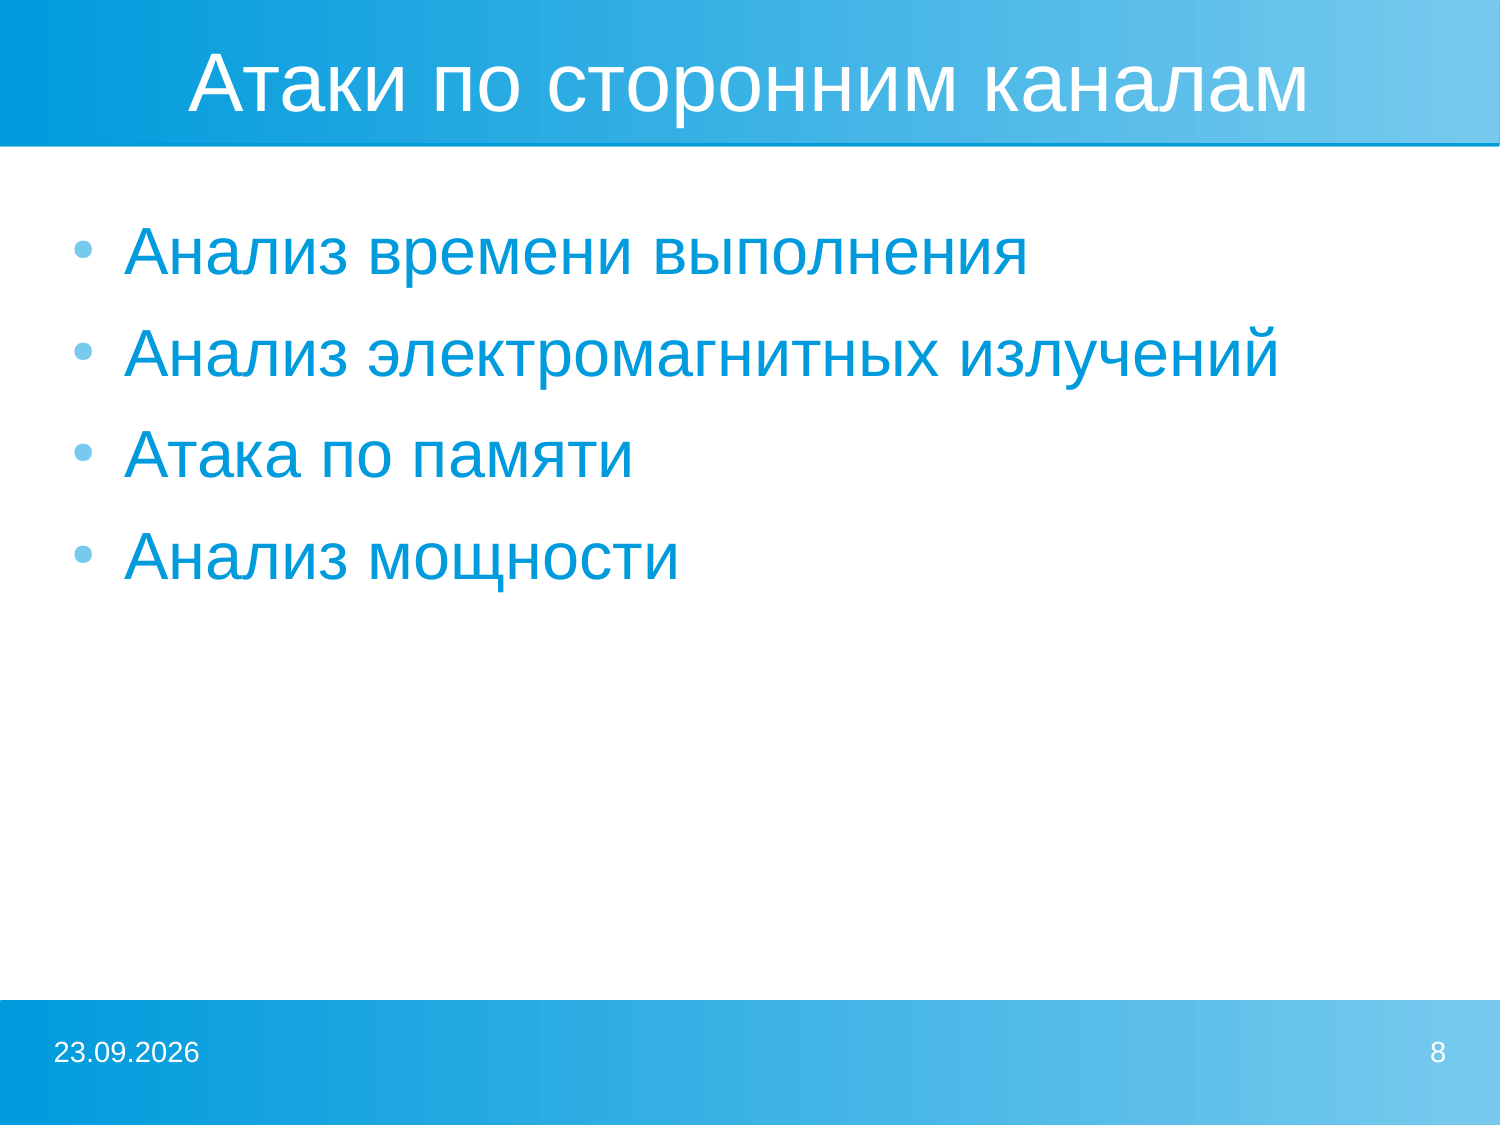

# Атаки по сторонним каналам
Анализ времени выполнения
Анализ электромагнитных излучений
Атака по памяти
Анализ мощности
8